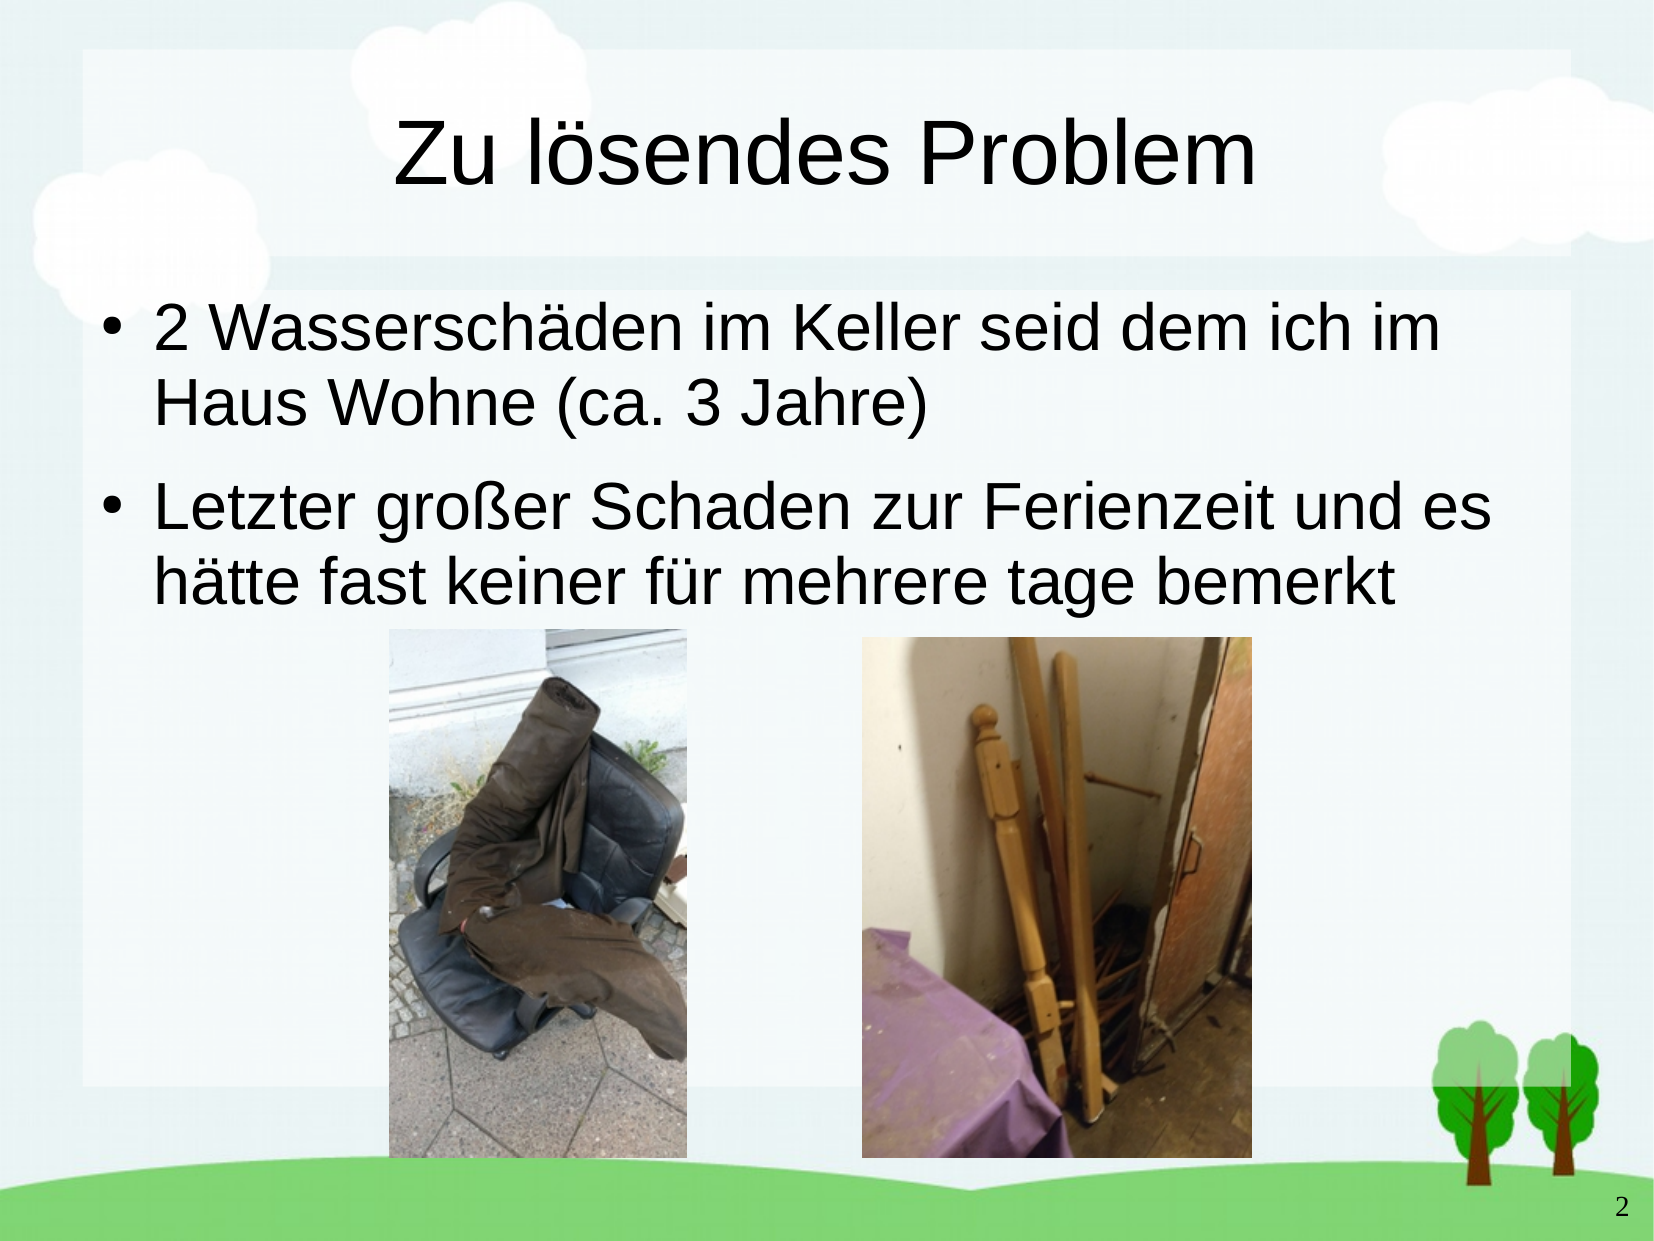

# Zu lösendes Problem
2 Wasserschäden im Keller seid dem ich im Haus Wohne (ca. 3 Jahre)
Letzter großer Schaden zur Ferienzeit und es hätte fast keiner für mehrere tage bemerkt
2